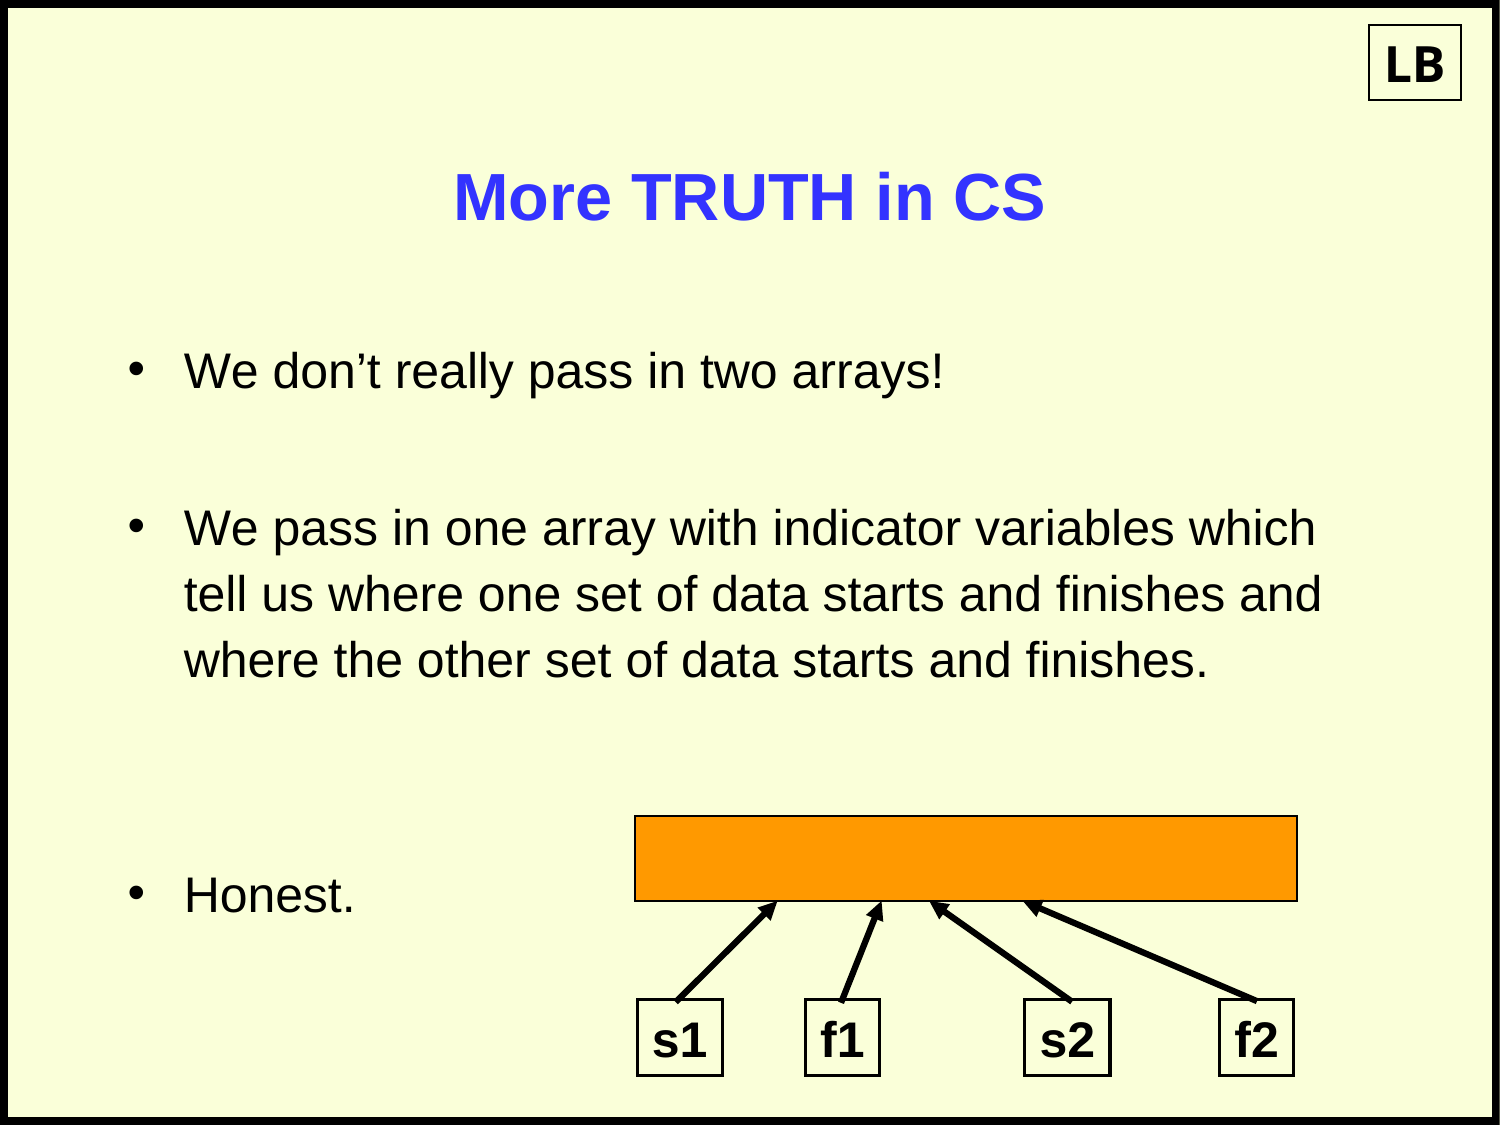

LB
# More TRUTH in CS
We don’t really pass in two arrays!
We pass in one array with indicator variables which tell us where one set of data starts and finishes and where the other set of data starts and finishes.
Honest.
s1
f1
s2
f2